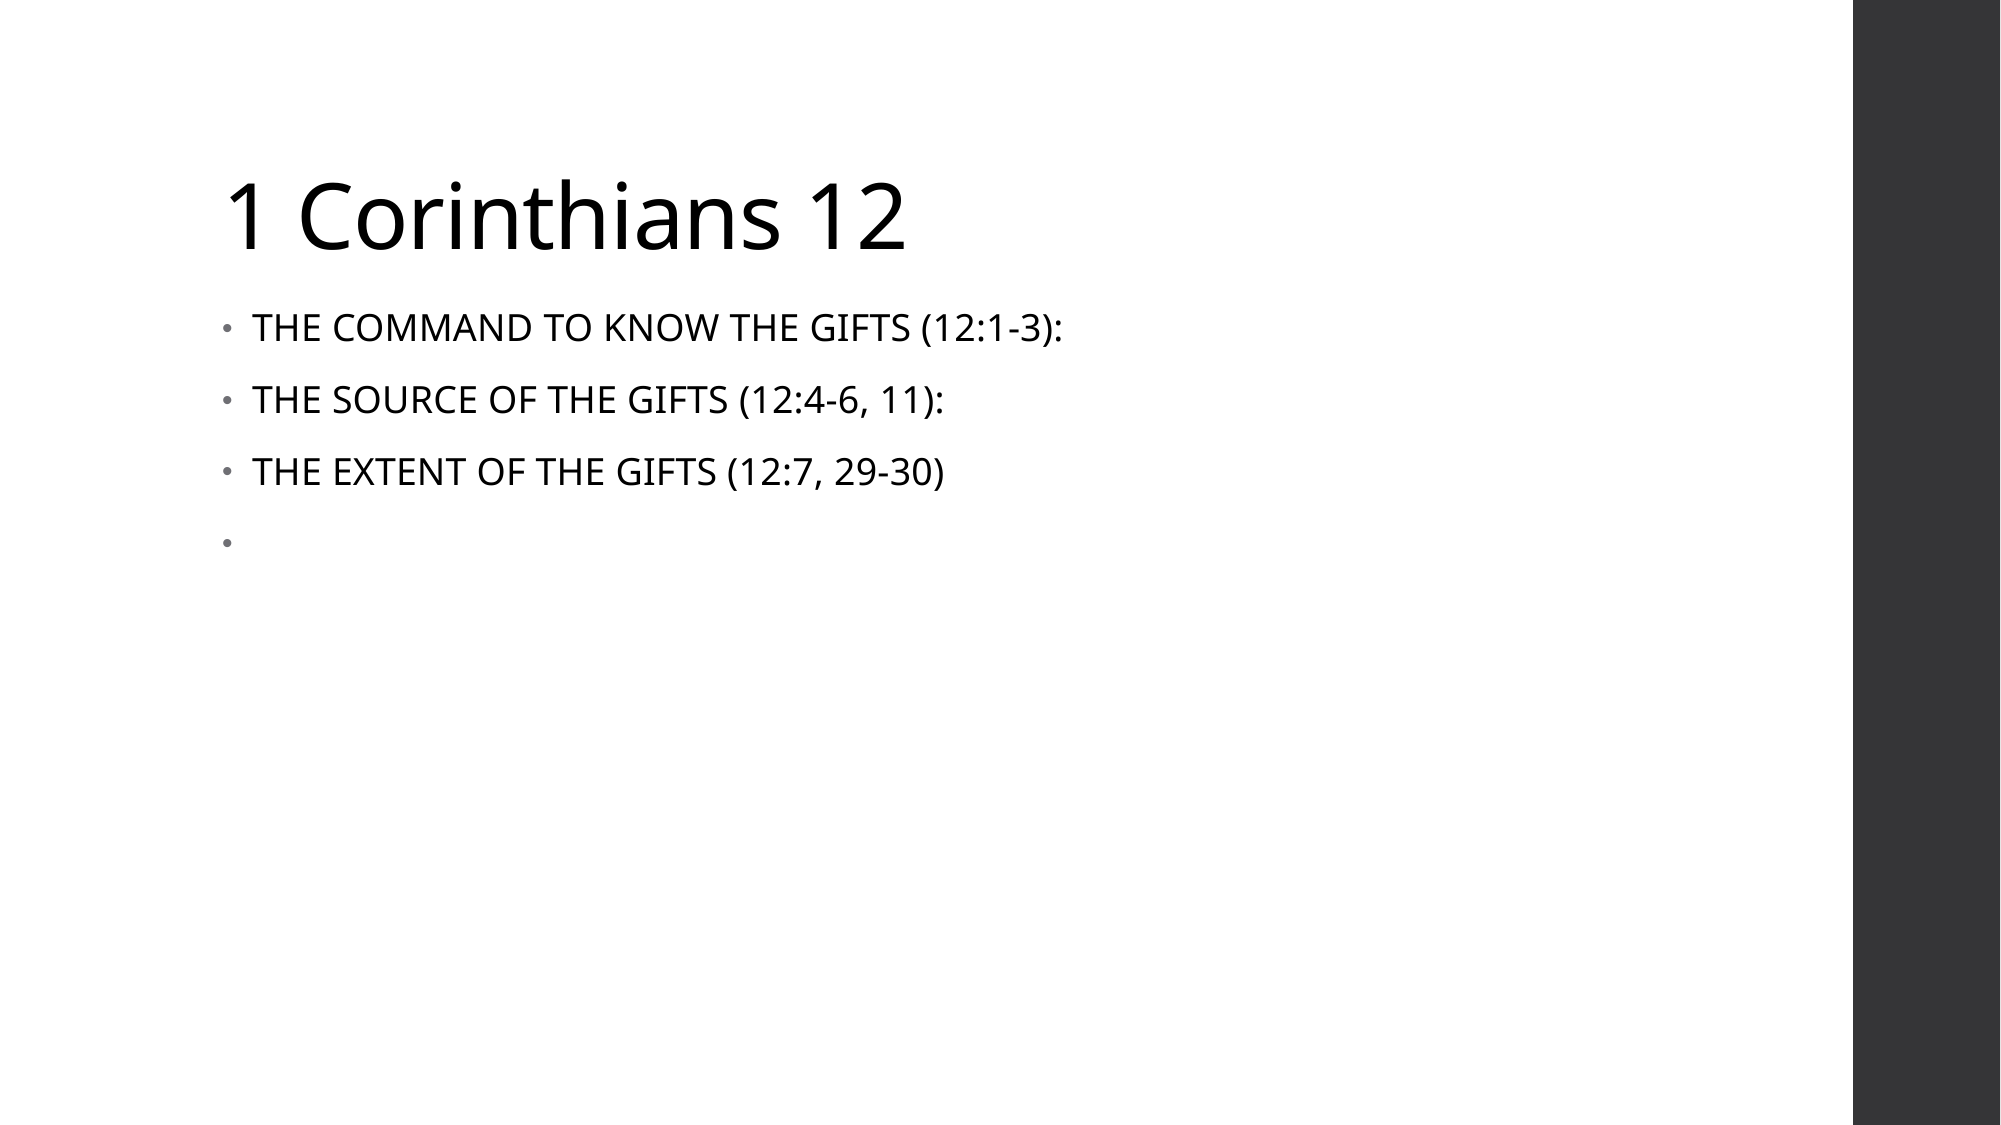

# 1 Corinthians 12
THE COMMAND TO KNOW THE GIFTS (12:1-3):
THE SOURCE OF THE GIFTS (12:4-6, 11):
THE EXTENT OF THE GIFTS (12:7, 29-30)